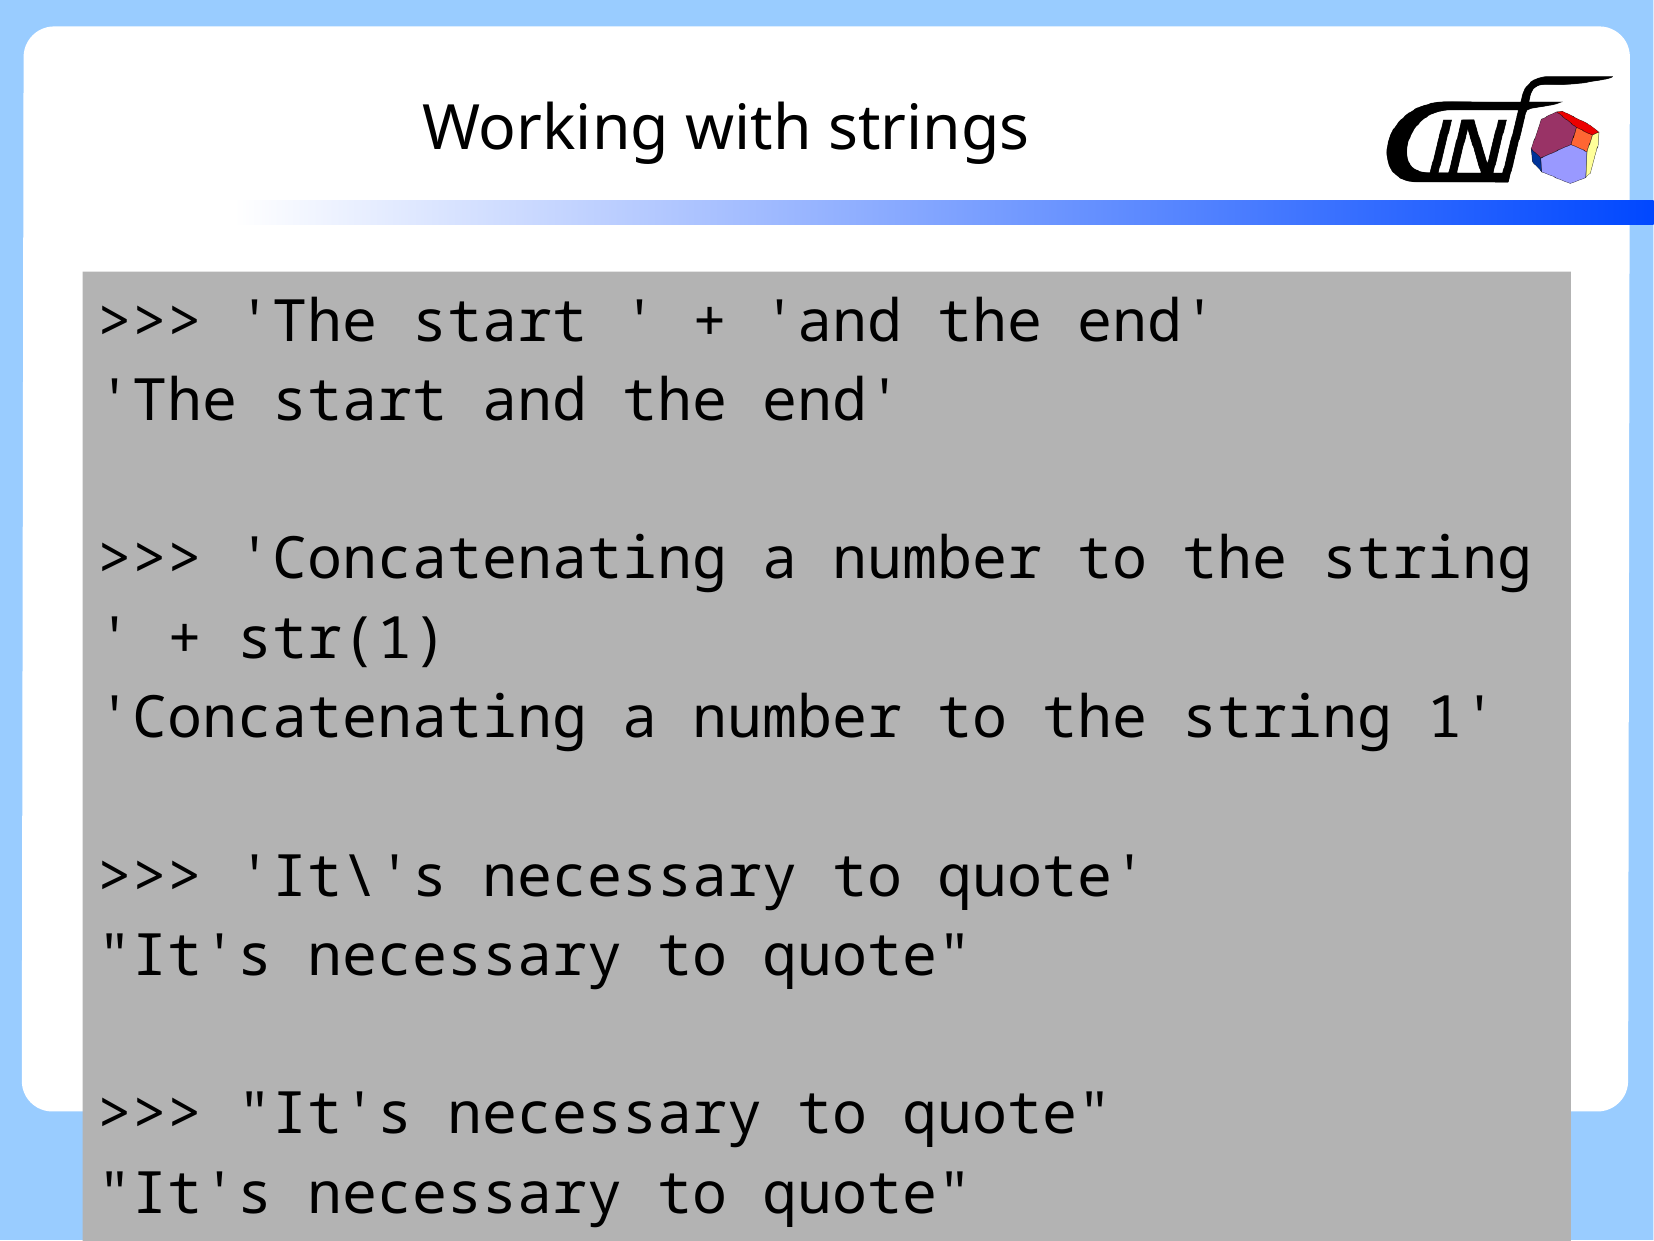

# Working with strings
>>> 'The start ' + 'and the end'
'The start and the end'
>>> 'Concatenating a number to the string ' + str(1)
'Concatenating a number to the string 1'
>>> 'It\'s necessary to quote'
"It's necessary to quote"
>>> "It's necessary to quote"
"It's necessary to quote"